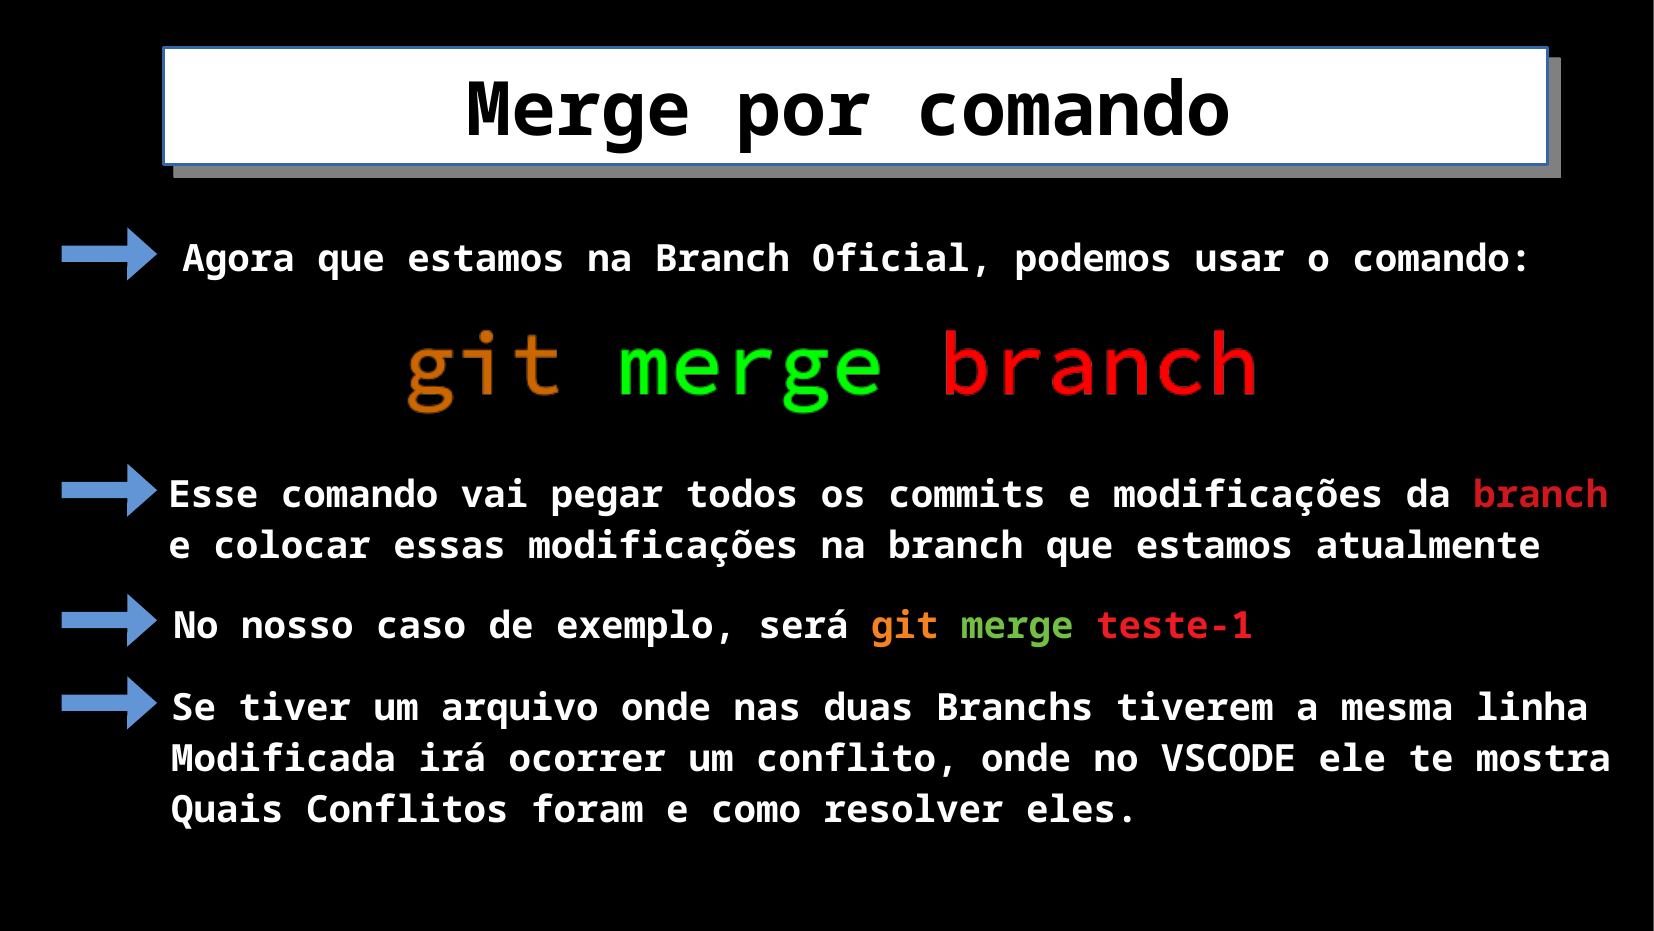

Merge por comando
Agora que estamos na Branch Oficial, podemos usar o comando:
Esse comando vai pegar todos os commits e modificações da branch
e colocar essas modificações na branch que estamos atualmente
No nosso caso de exemplo, será git merge teste-1
Se tiver um arquivo onde nas duas Branchs tiverem a mesma linha
Modificada irá ocorrer um conflito, onde no VSCODE ele te mostra
Quais Conflitos foram e como resolver eles.